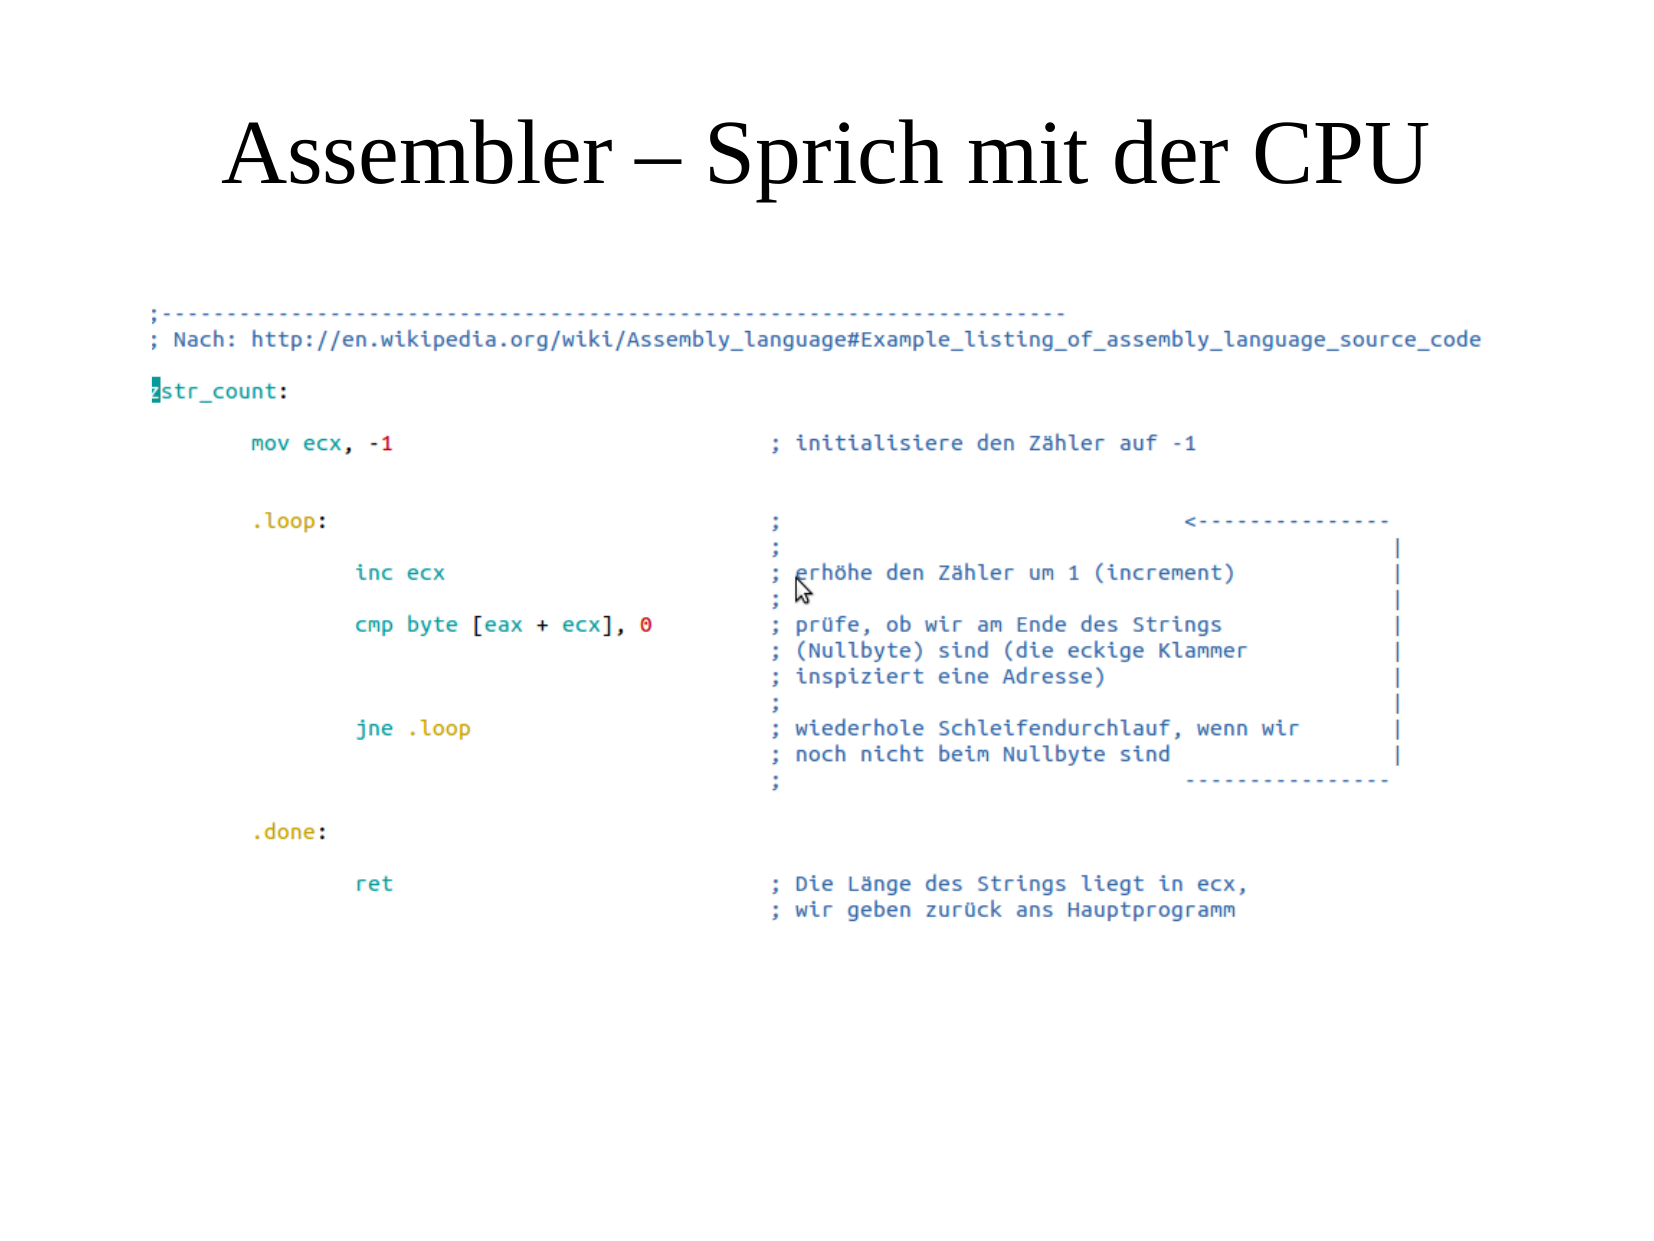

# Assembler – Sprich mit der CPU